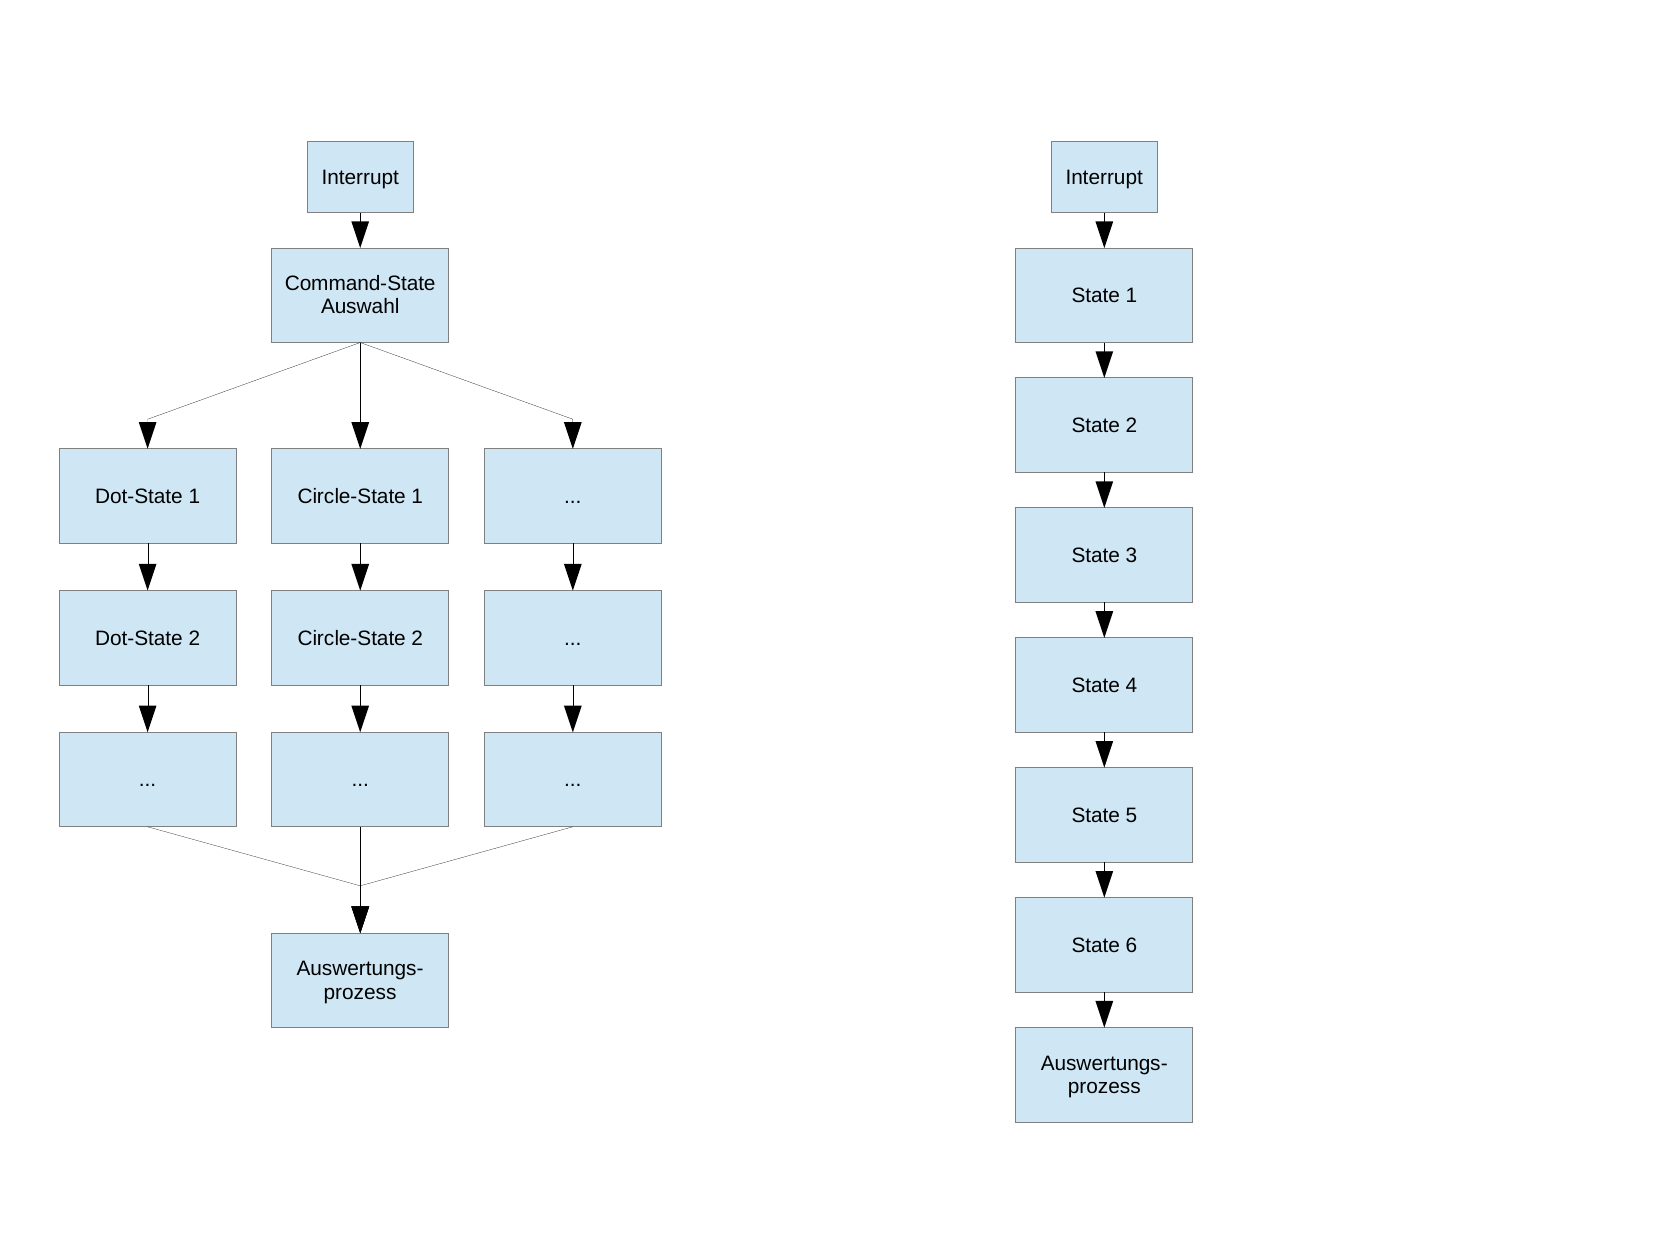

Interrupt
Interrupt
Command-State
Auswahl
State 1
State 2
Dot-State 1
Circle-State 1
...
State 3
Dot-State 2
Circle-State 2
...
State 4
...
...
...
State 5
State 6
Auswertungs-
prozess
Auswertungs-
prozess